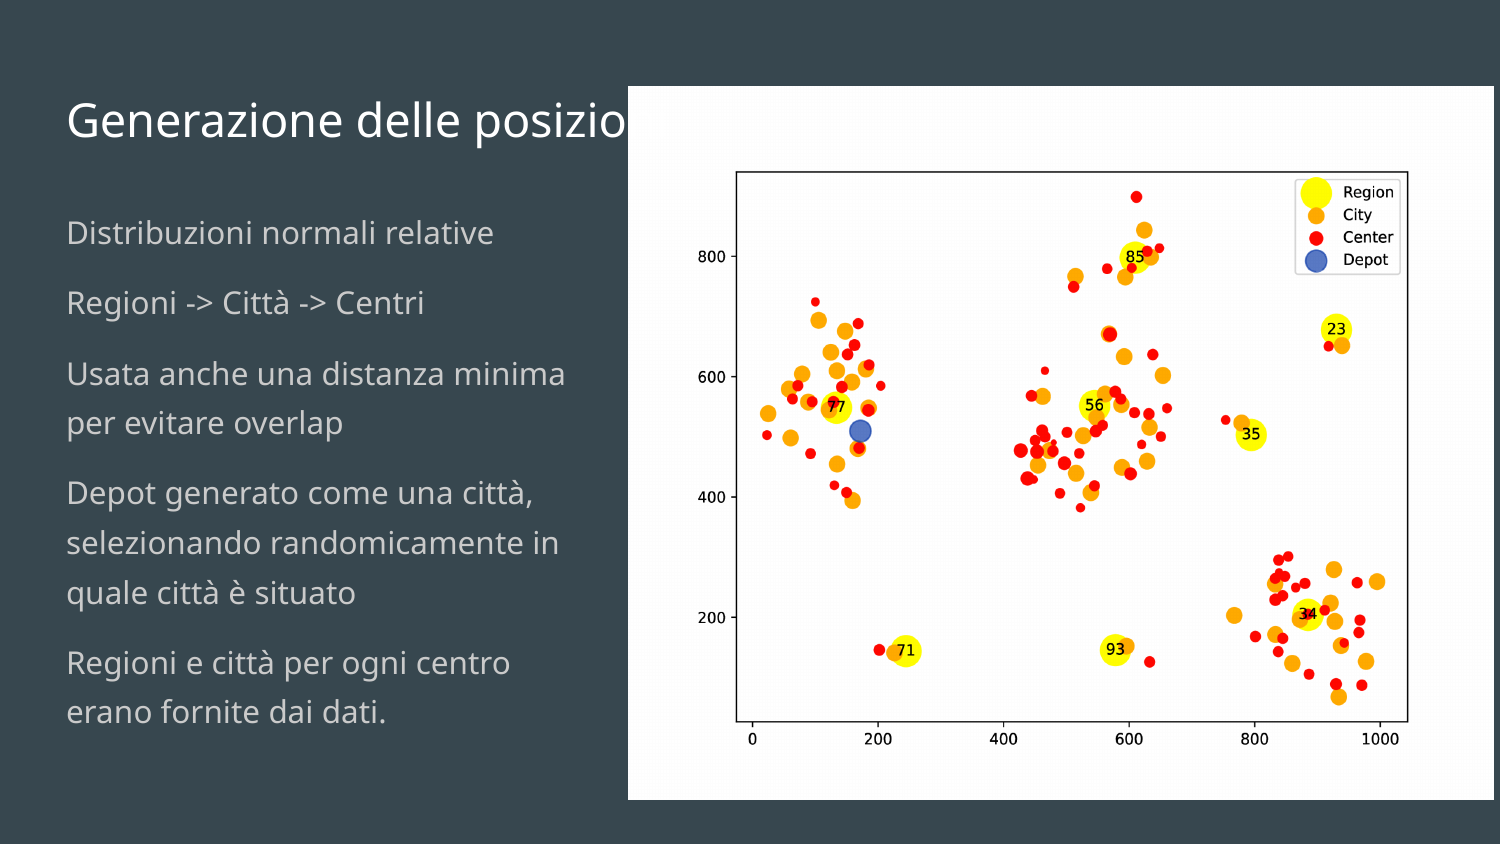

# Generazione delle posizioni
Distribuzioni normali relative
Regioni -> Città -> Centri
Usata anche una distanza minima per evitare overlap
Depot generato come una città, selezionando randomicamente in quale città è situato
Regioni e città per ogni centro erano fornite dai dati.